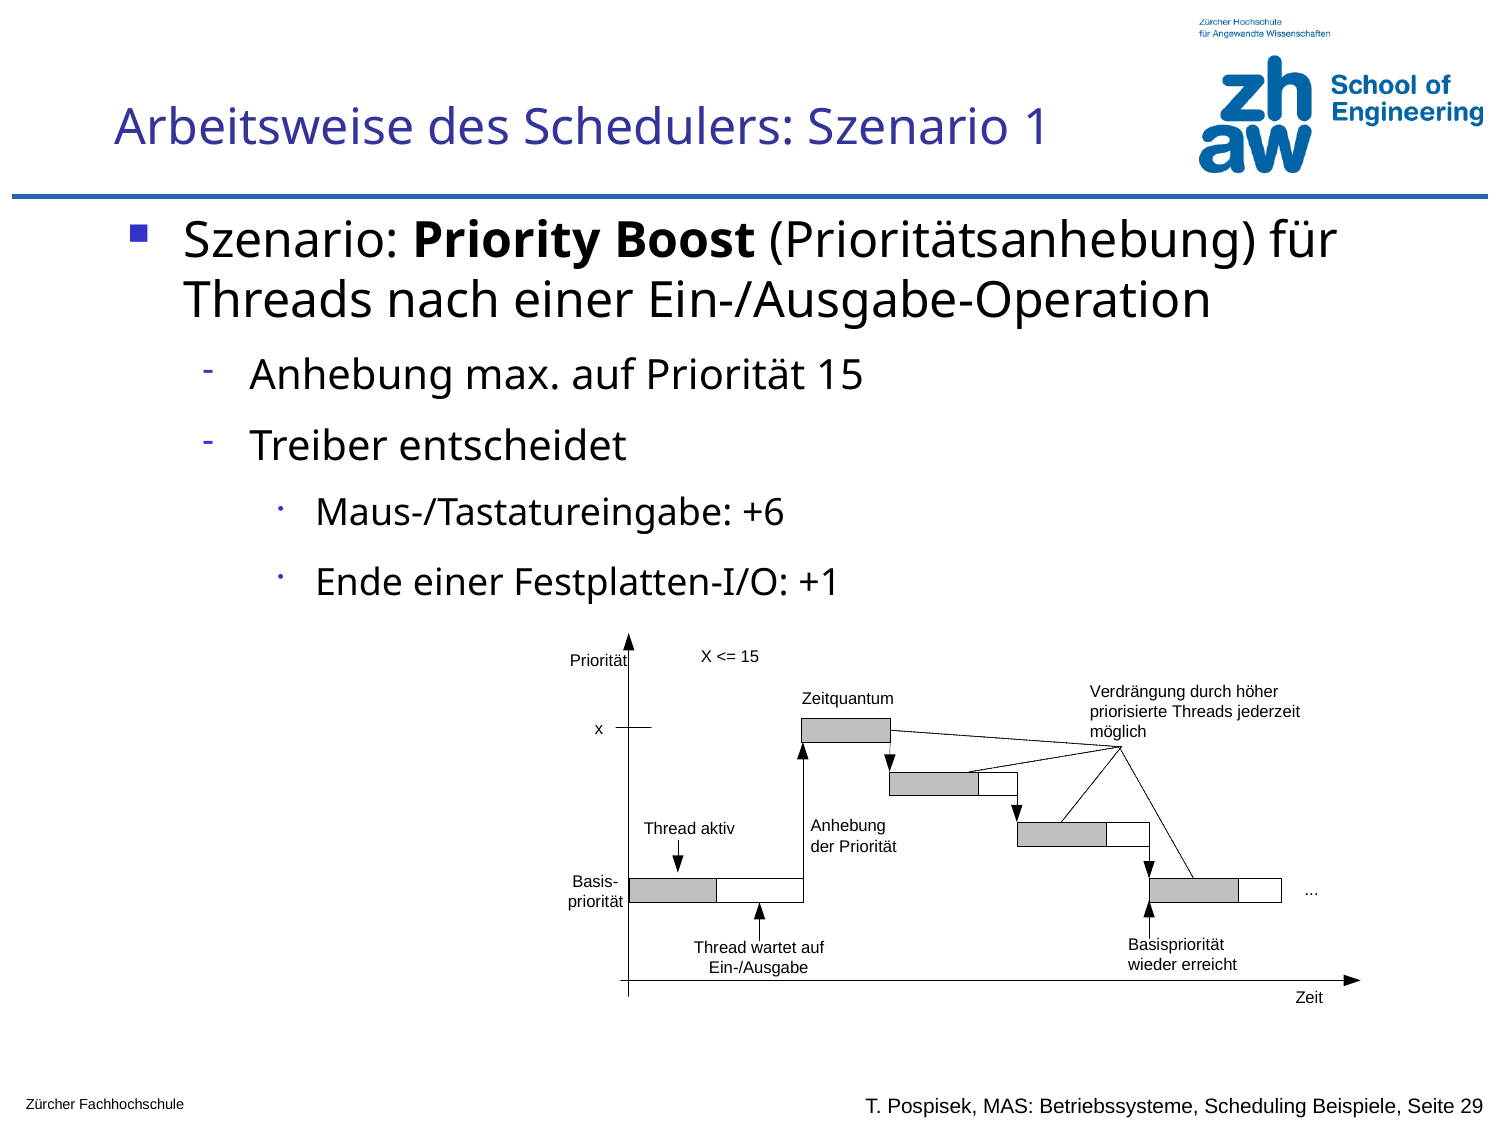

# Arbeitsweise des Schedulers: Szenario 1
Szenario: Priority Boost (Prioritätsanhebung) für Threads nach einer Ein-/Ausgabe-Operation
Anhebung max. auf Priorität 15
Treiber entscheidet
Maus-/Tastatureingabe: +6
Ende einer Festplatten-I/O: +1